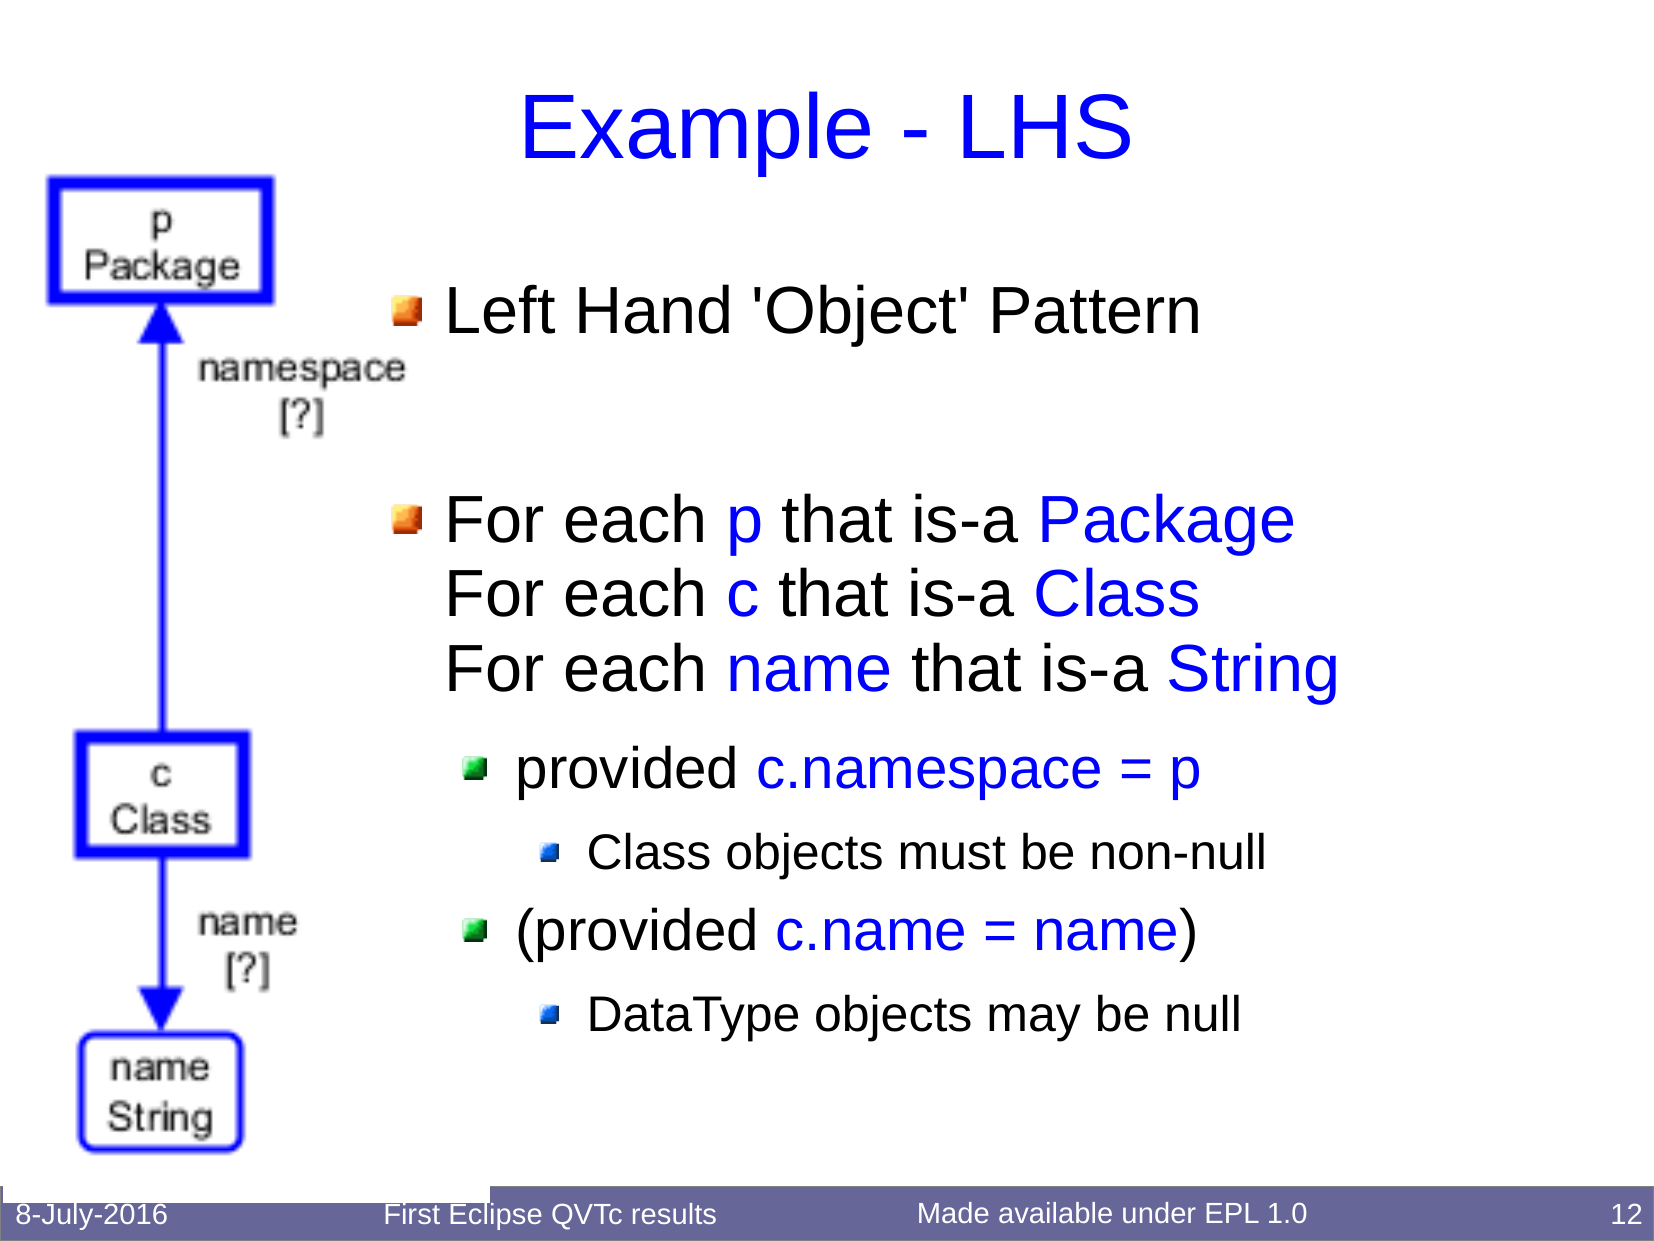

# Example - LHS
Left Hand 'Object' Pattern
For each p that is-a Package
For each c that is-a Class
For each name that is-a String
provided c.namespace = p
Class objects must be non-null
(provided c.name = name)
DataType objects may be null
8-July-2016
First Eclipse QVTc results
12